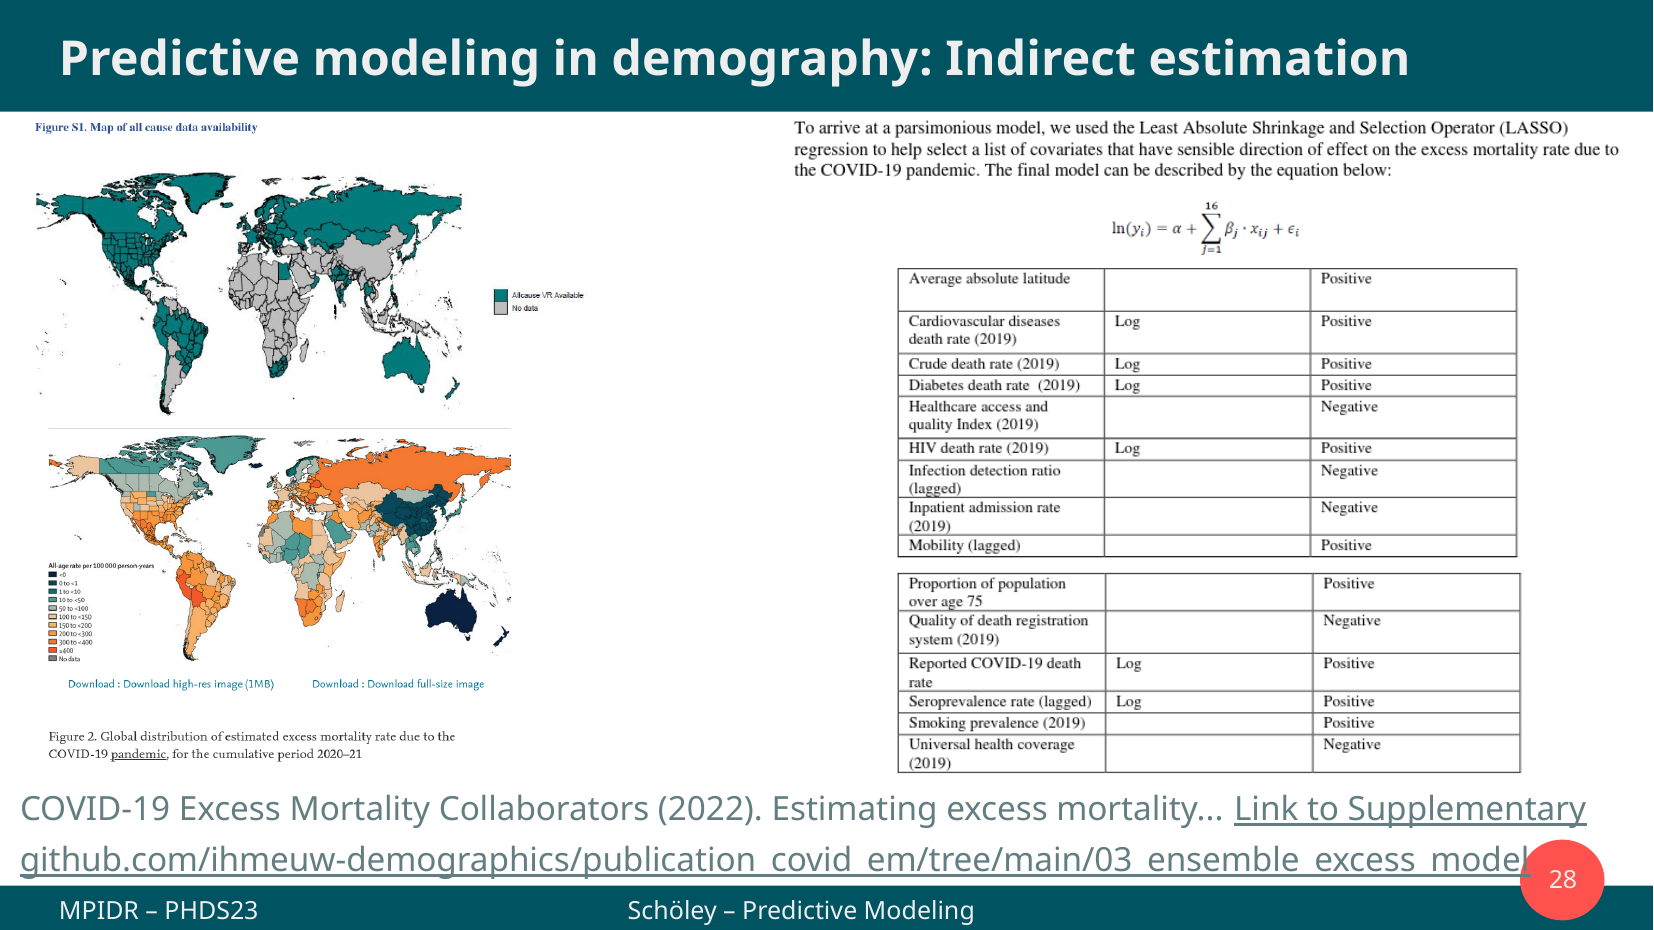

# Predictive modeling in demography: Indirect estimation
COVID-19 Excess Mortality Collaborators (2022). Estimating excess mortality... Link to Supplementary
github.com/ihmeuw-demographics/publication_covid_em/tree/main/03_ensemble_excess_model
28
MPIDR – PHDS23
Schöley – Predictive Modeling